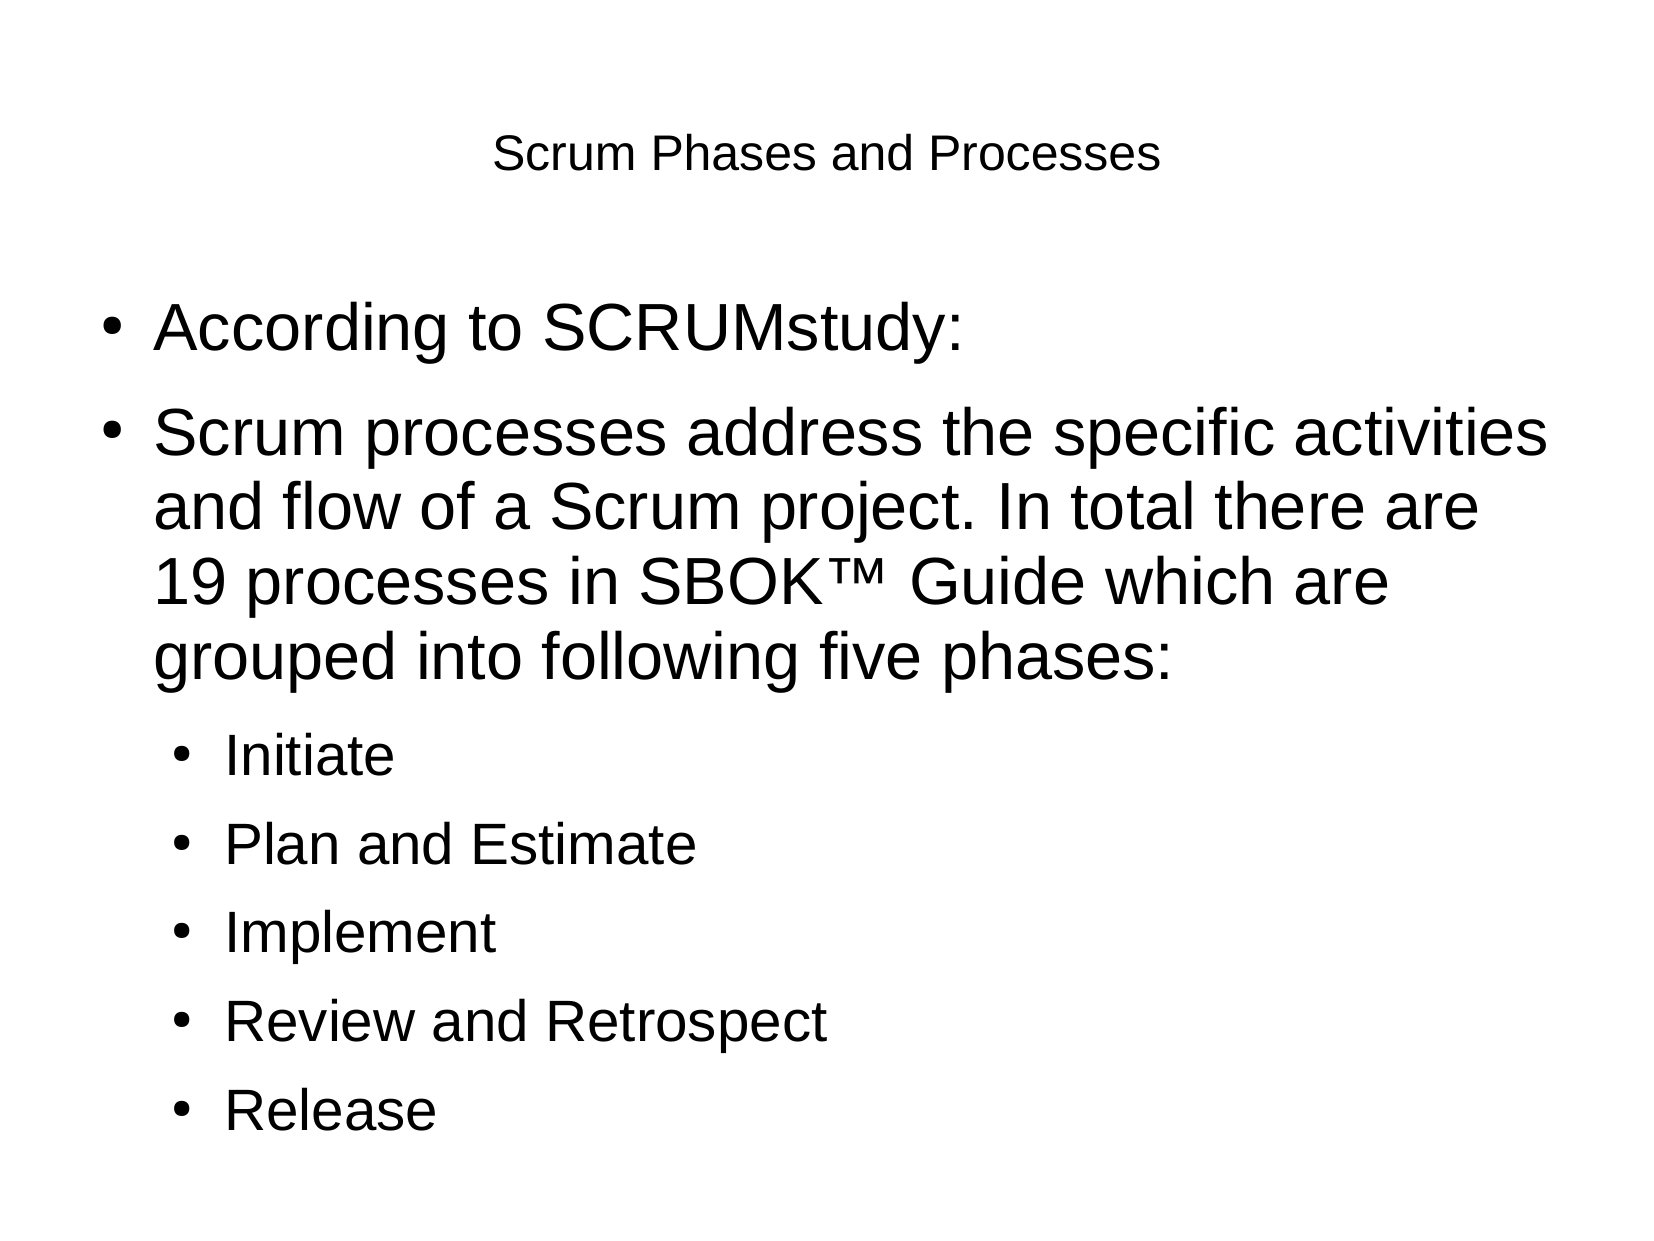

# Scrum Phases and Processes
According to SCRUMstudy:
Scrum processes address the specific activities and flow of a Scrum project. In total there are 19 processes in SBOK™ Guide which are grouped into following five phases:
Initiate
Plan and Estimate
Implement
Review and Retrospect
Release